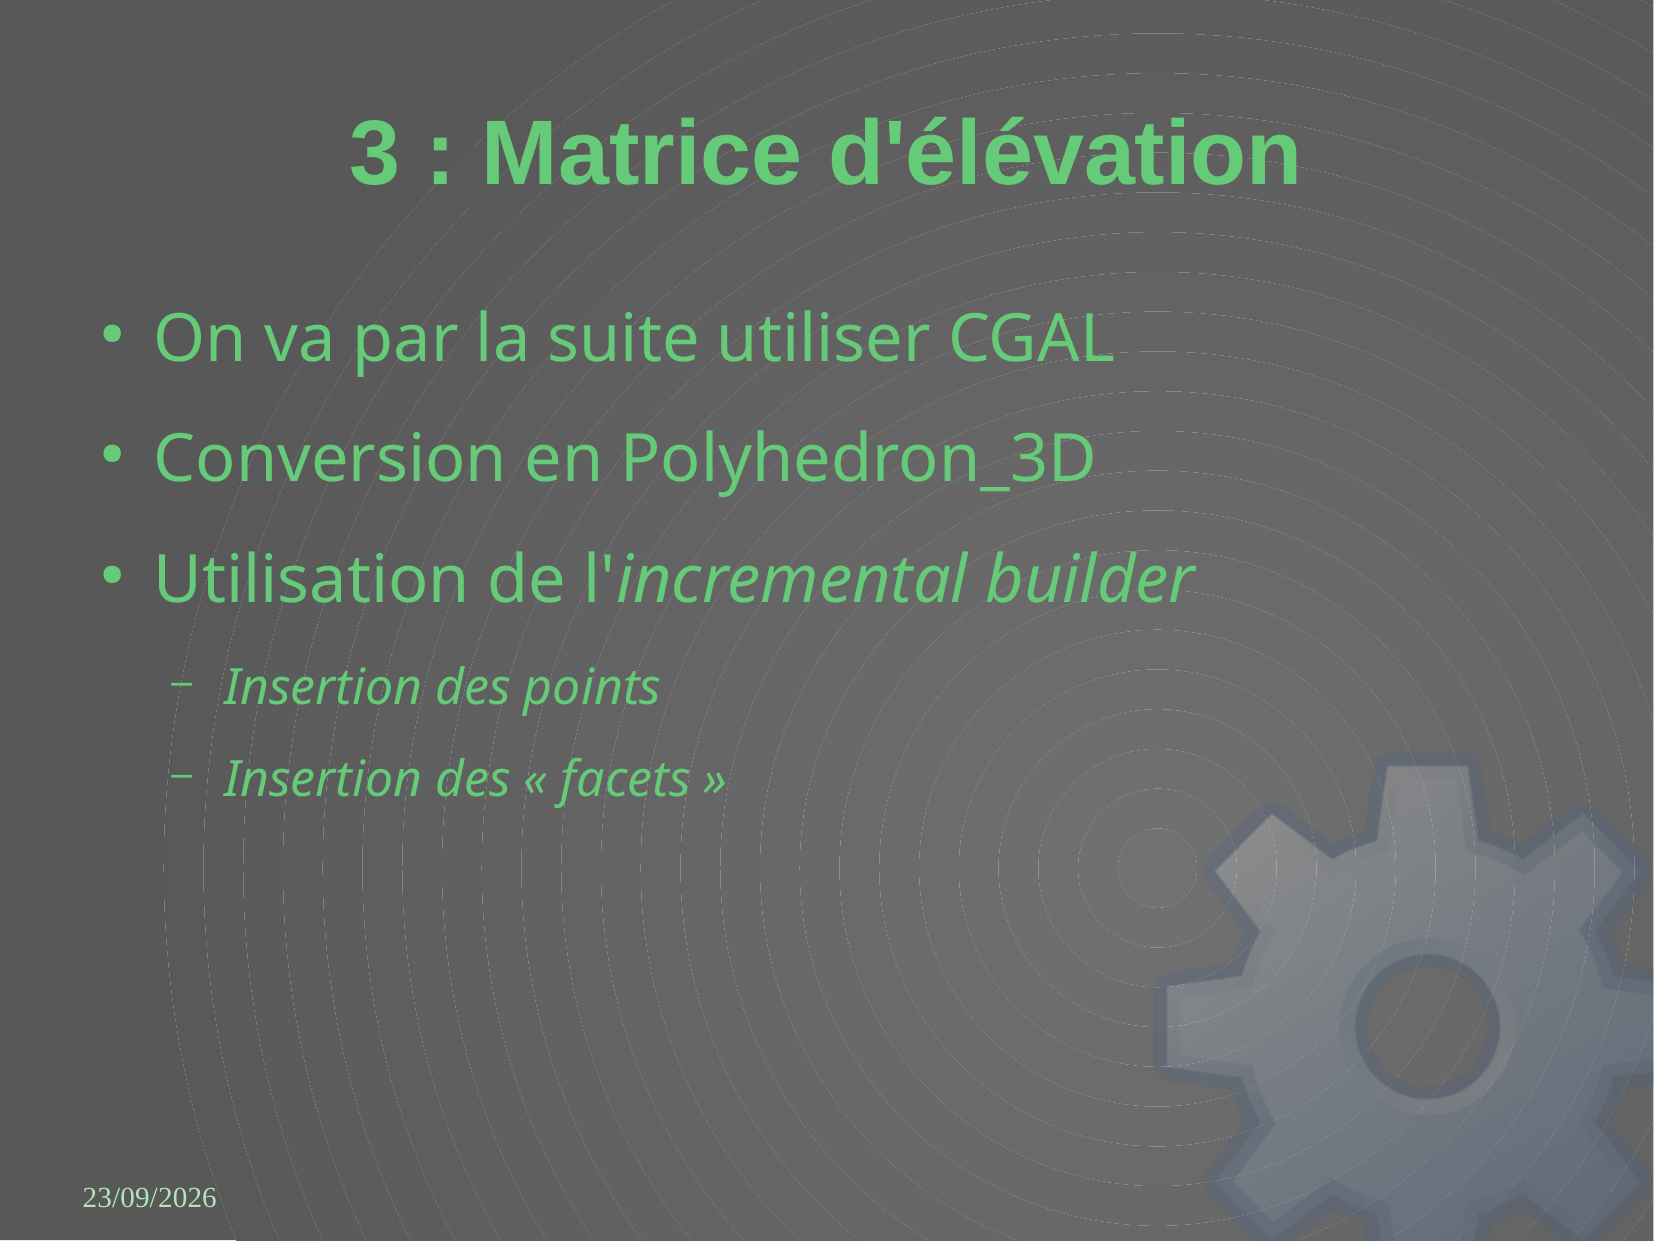

# 3 : Matrice d'élévation
On va par la suite utiliser CGAL
Conversion en Polyhedron_3D
Utilisation de l'incremental builder
Insertion des points
Insertion des « facets »